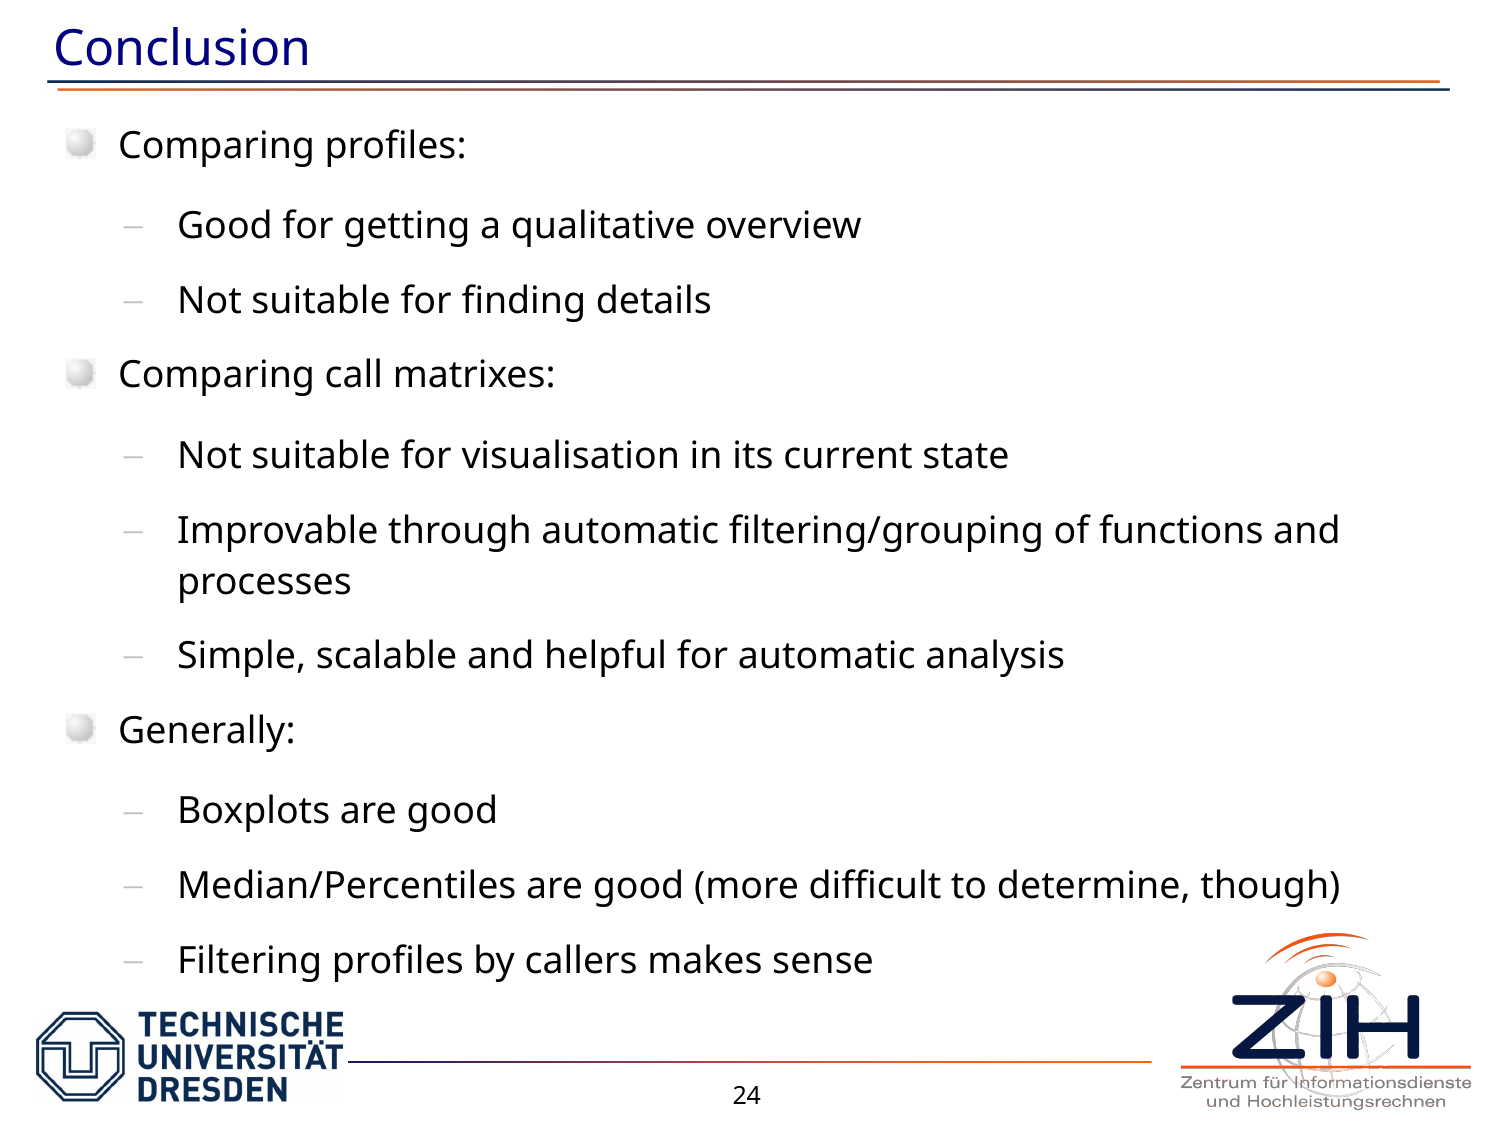

# Conclusion
Comparing profiles:
Good for getting a qualitative overview
Not suitable for finding details
Comparing call matrixes:
Not suitable for visualisation in its current state
Improvable through automatic filtering/grouping of functions and processes
Simple, scalable and helpful for automatic analysis
Generally:
Boxplots are good
Median/Percentiles are good (more difficult to determine, though)
Filtering profiles by callers makes sense
24